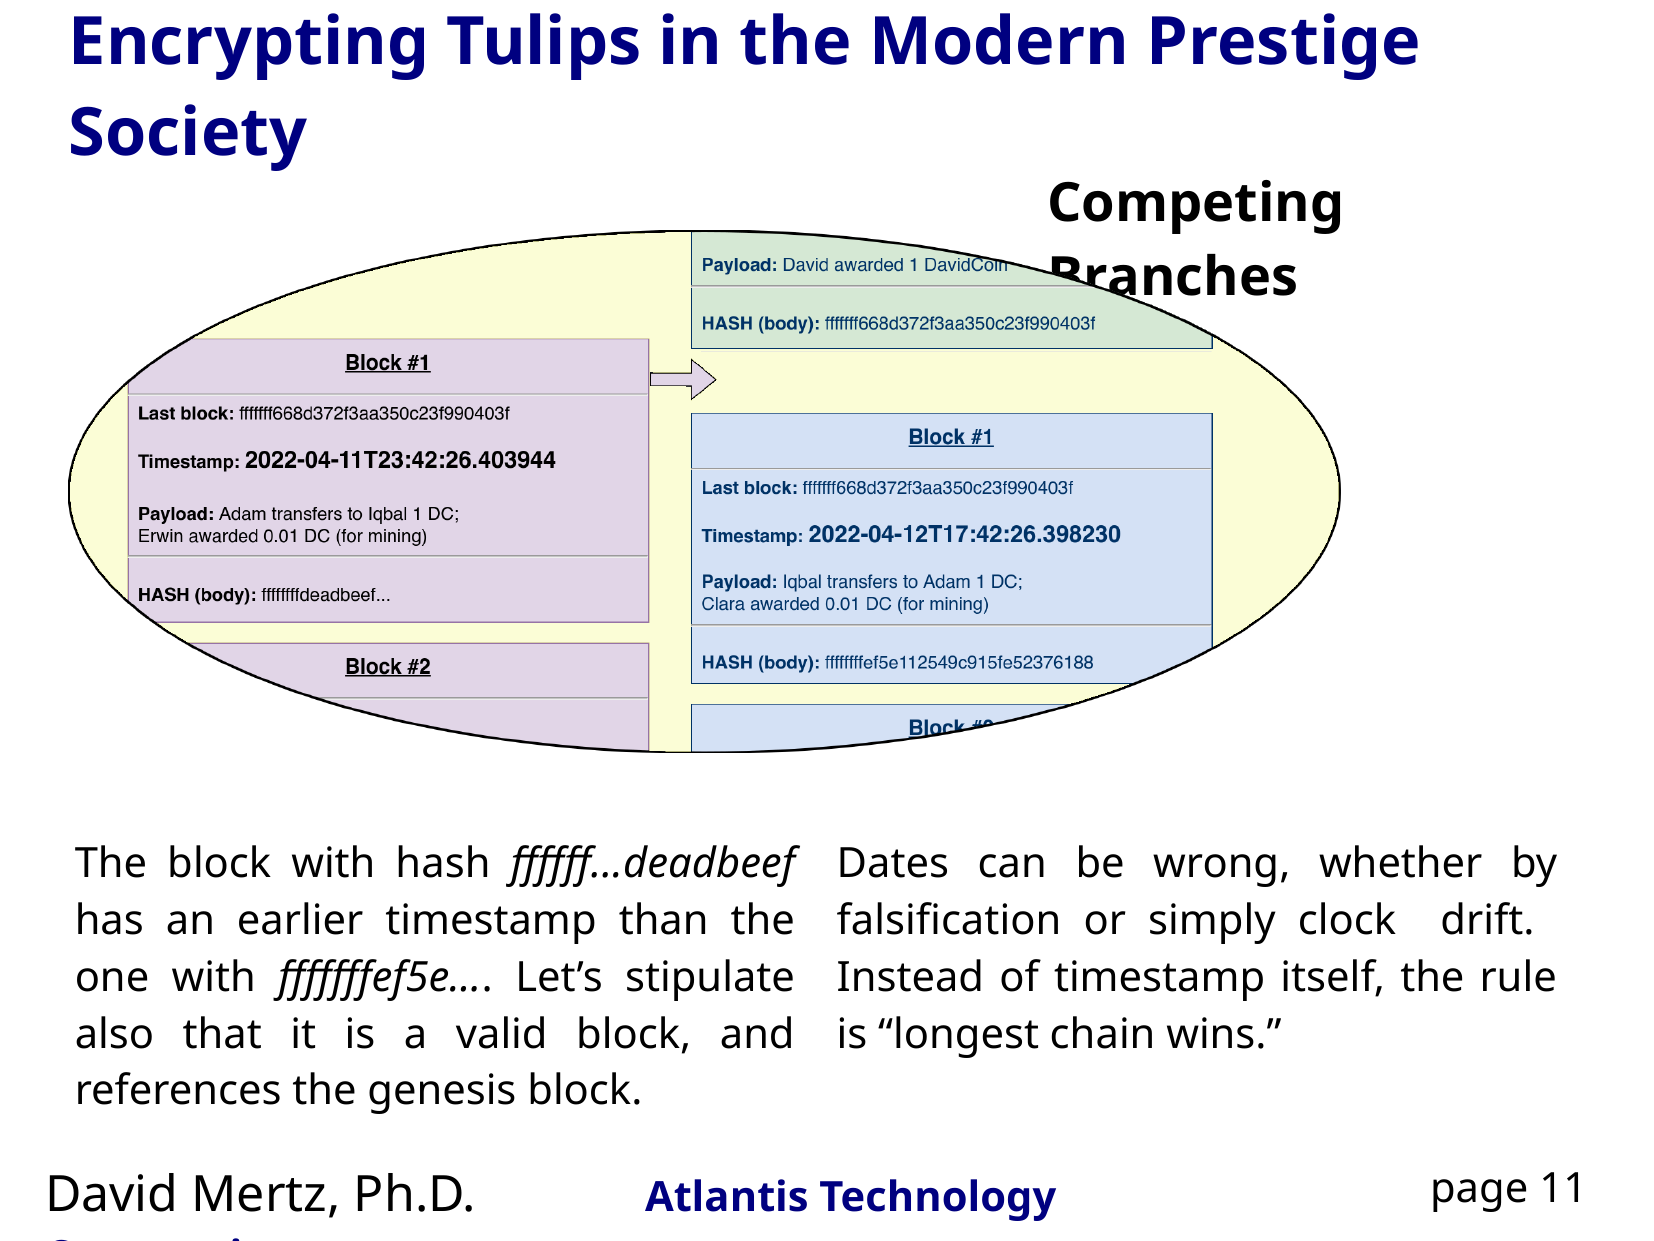

# Competing Branches
The block with hash ffffff...deadbeef has an earlier timestamp than the one with fffffffef5e…. Let’s stipulate also that it is a valid block, and references the genesis block.
Dates can be wrong, whether by falsification or simply clock drift. Instead of timestamp itself, the rule is “longest chain wins.”